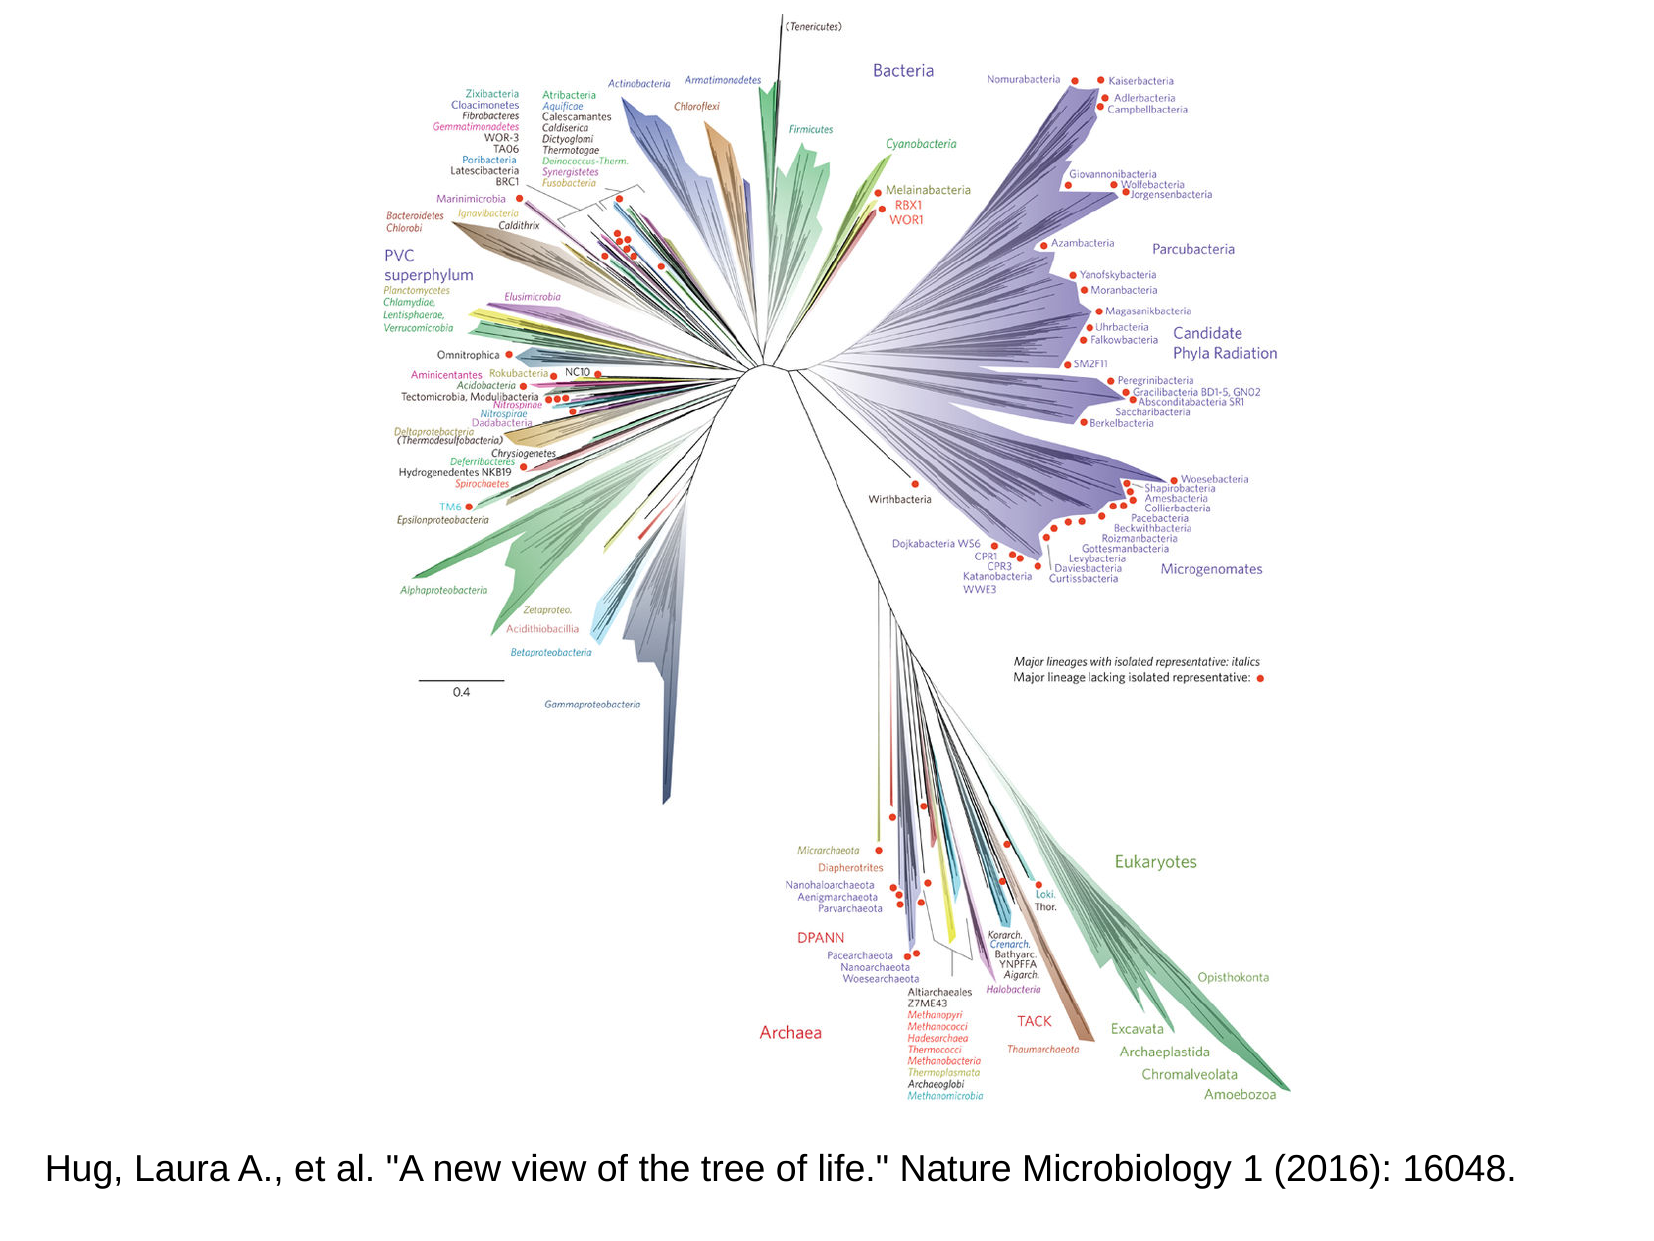

Hug, Laura A., et al. "A new view of the tree of life." Nature Microbiology 1 (2016): 16048.